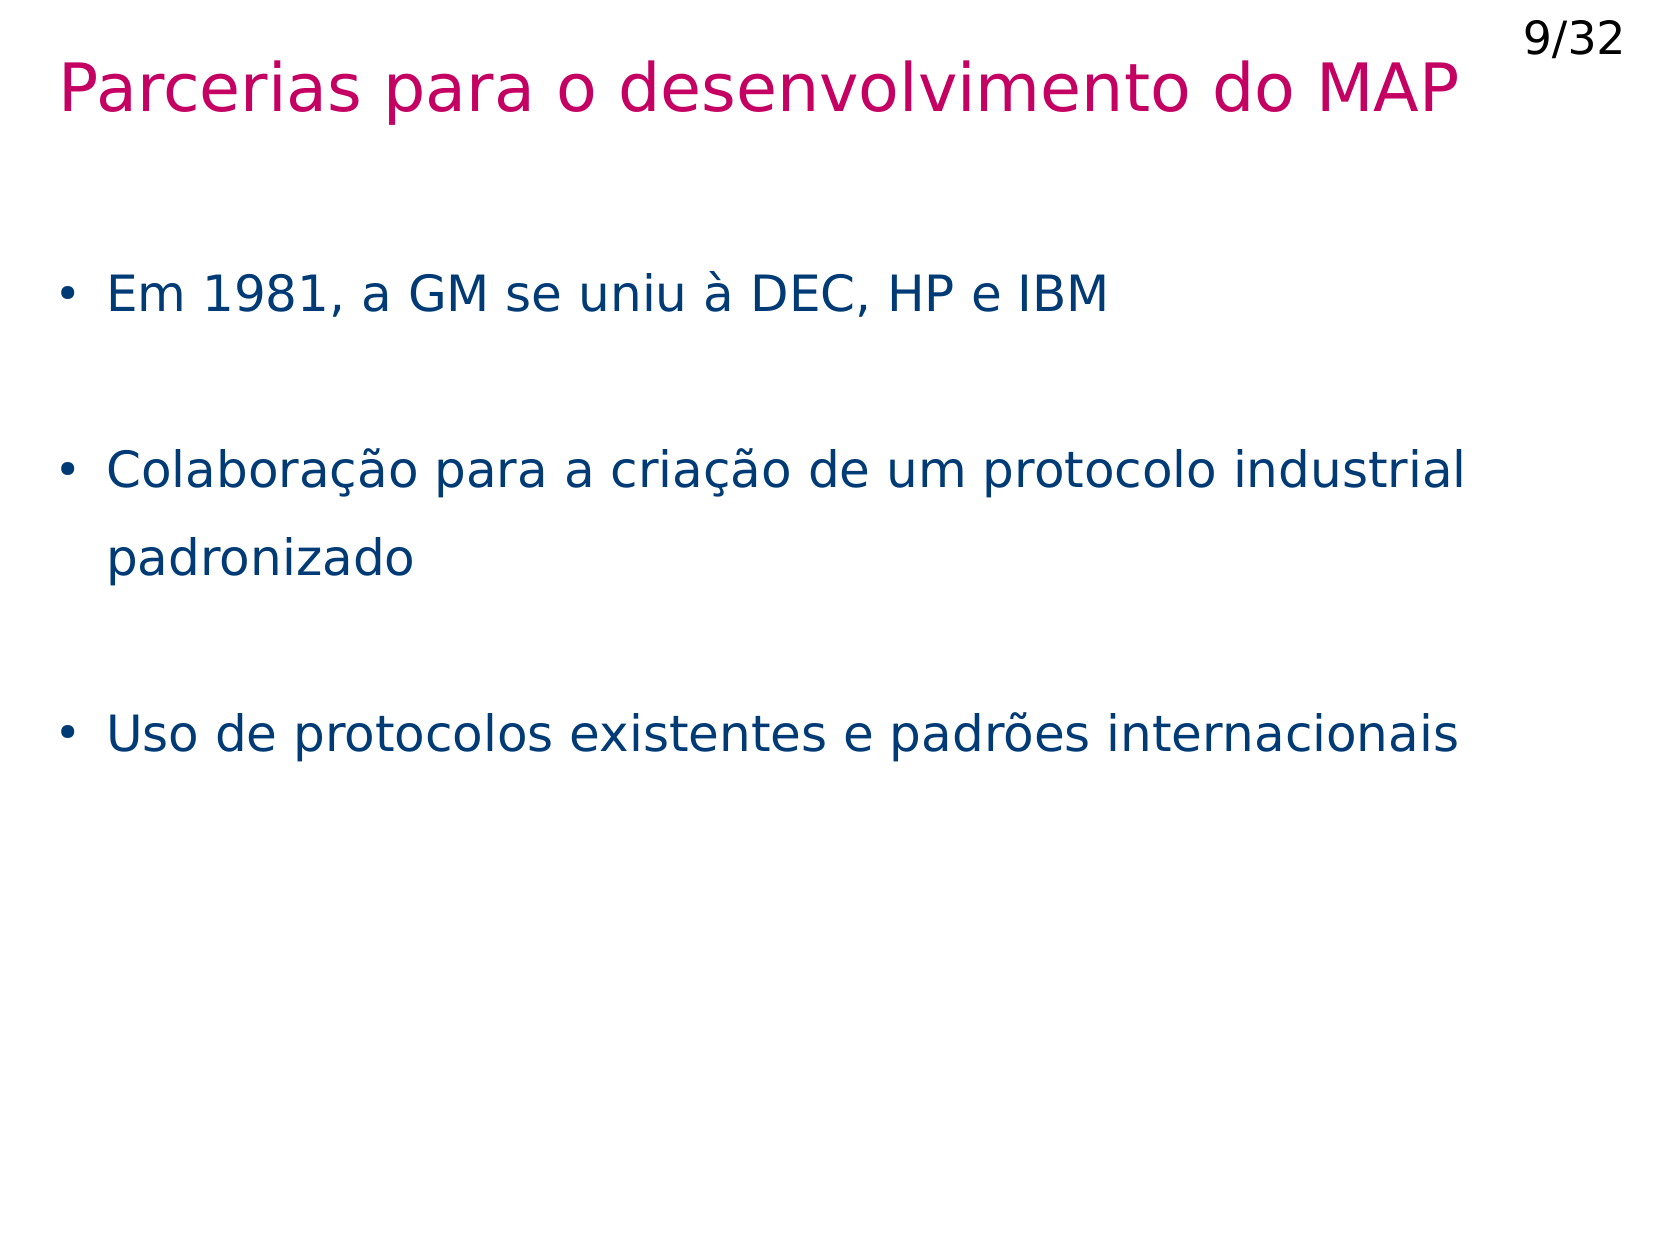

9
# Parcerias para o desenvolvimento do MAP
Em 1981, a GM se uniu à DEC, HP e IBM
Colaboração para a criação de um protocolo industrial padronizado
Uso de protocolos existentes e padrões internacionais